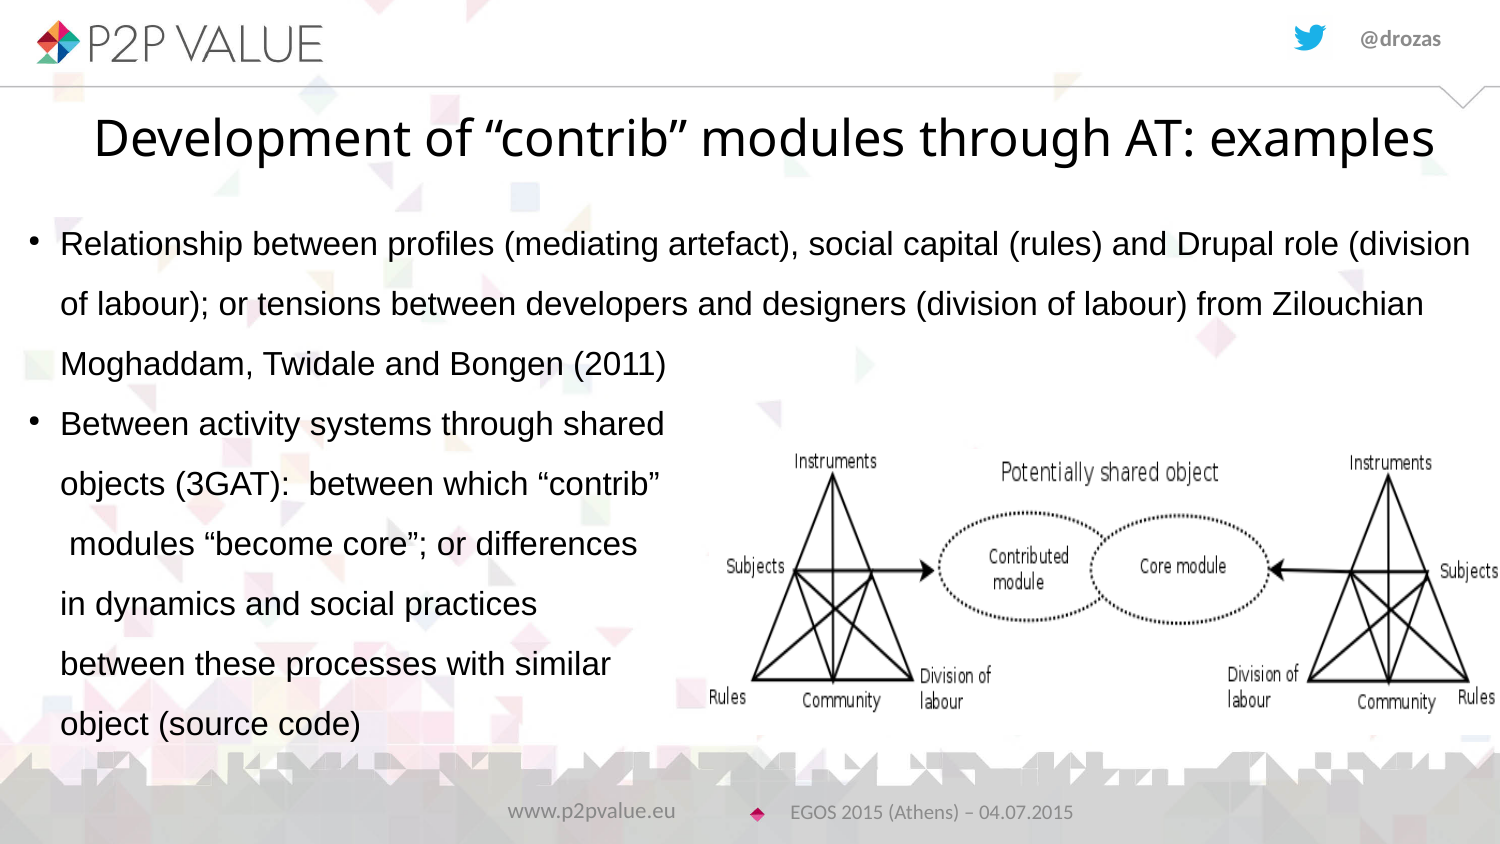

@drozas
# Development of “contrib” modules through AT: examples
Relationship between profiles (mediating artefact), social capital (rules) and Drupal role (division of labour); or tensions between developers and designers (division of labour) from Zilouchian Moghaddam, Twidale and Bongen (2011)
Between activity systems through shared
objects (3GAT): between which “contrib”
 modules “become core”; or differences
in dynamics and social practices
between these processes with similar
object (source code)
15
EGOS 2015 (Athens) – 04.07.2015
www.p2pvalue.eu